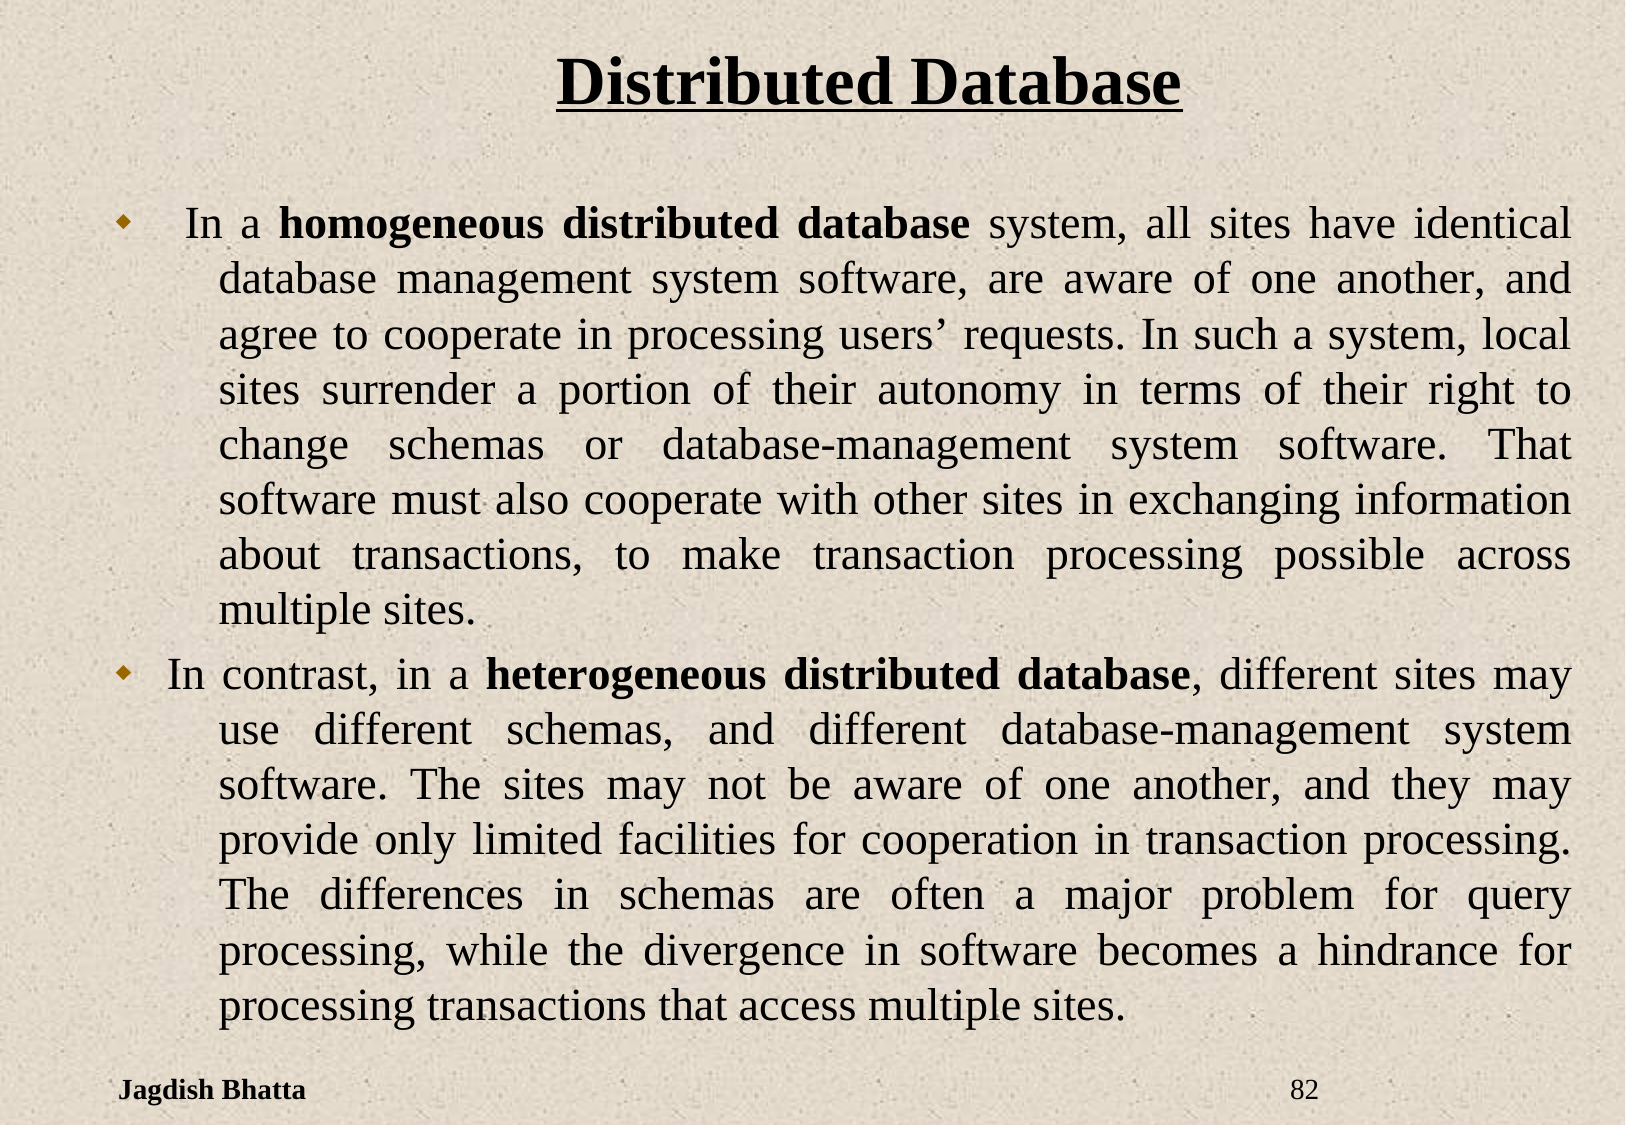

# Distributed Database
 In a homogeneous distributed database system, all sites have identical database management system software, are aware of one another, and agree to cooperate in processing users’ requests. In such a system, local sites surrender a portion of their autonomy in terms of their right to change schemas or database-management system software. That software must also cooperate with other sites in exchanging information about transactions, to make transaction processing possible across multiple sites.
In contrast, in a heterogeneous distributed database, different sites may use different schemas, and different database-management system software. The sites may not be aware of one another, and they may provide only limited facilities for cooperation in transaction processing. The differences in schemas are often a major problem for query processing, while the divergence in software becomes a hindrance for processing transactions that access multiple sites.
Jagdish Bhatta
81